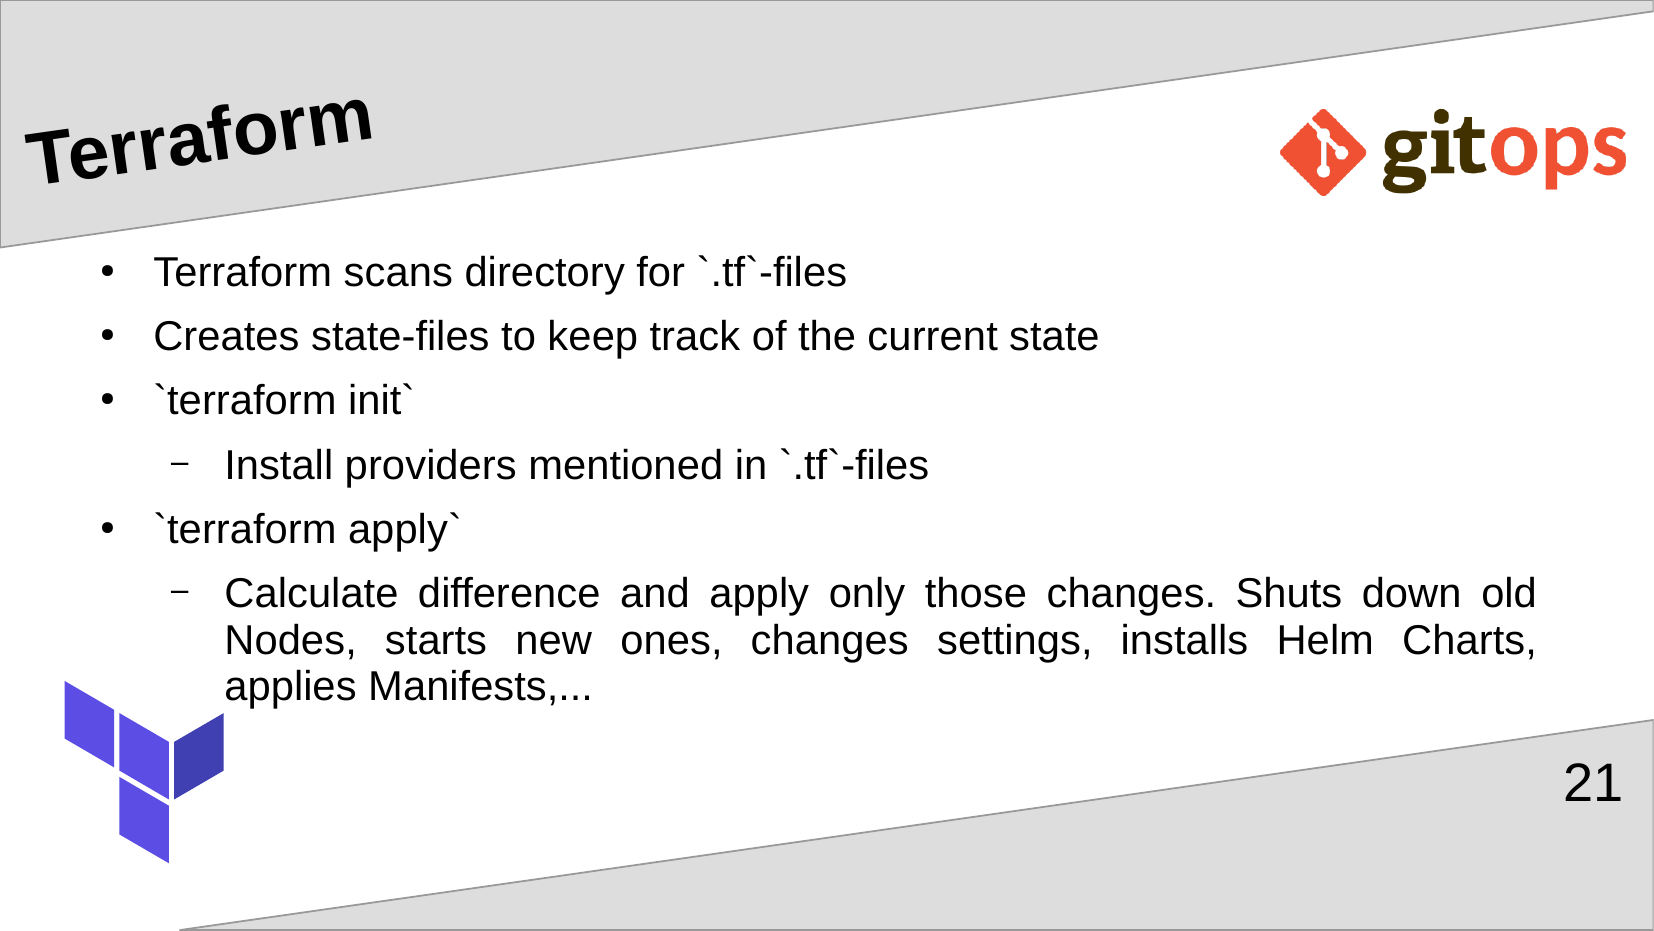

# Terraform
Terraform scans directory for `.tf`-files
Creates state-files to keep track of the current state
`terraform init`
Install providers mentioned in `.tf`-files
`terraform apply`
Calculate difference and apply only those changes. Shuts down old Nodes, starts new ones, changes settings, installs Helm Charts, applies Manifests,...
21